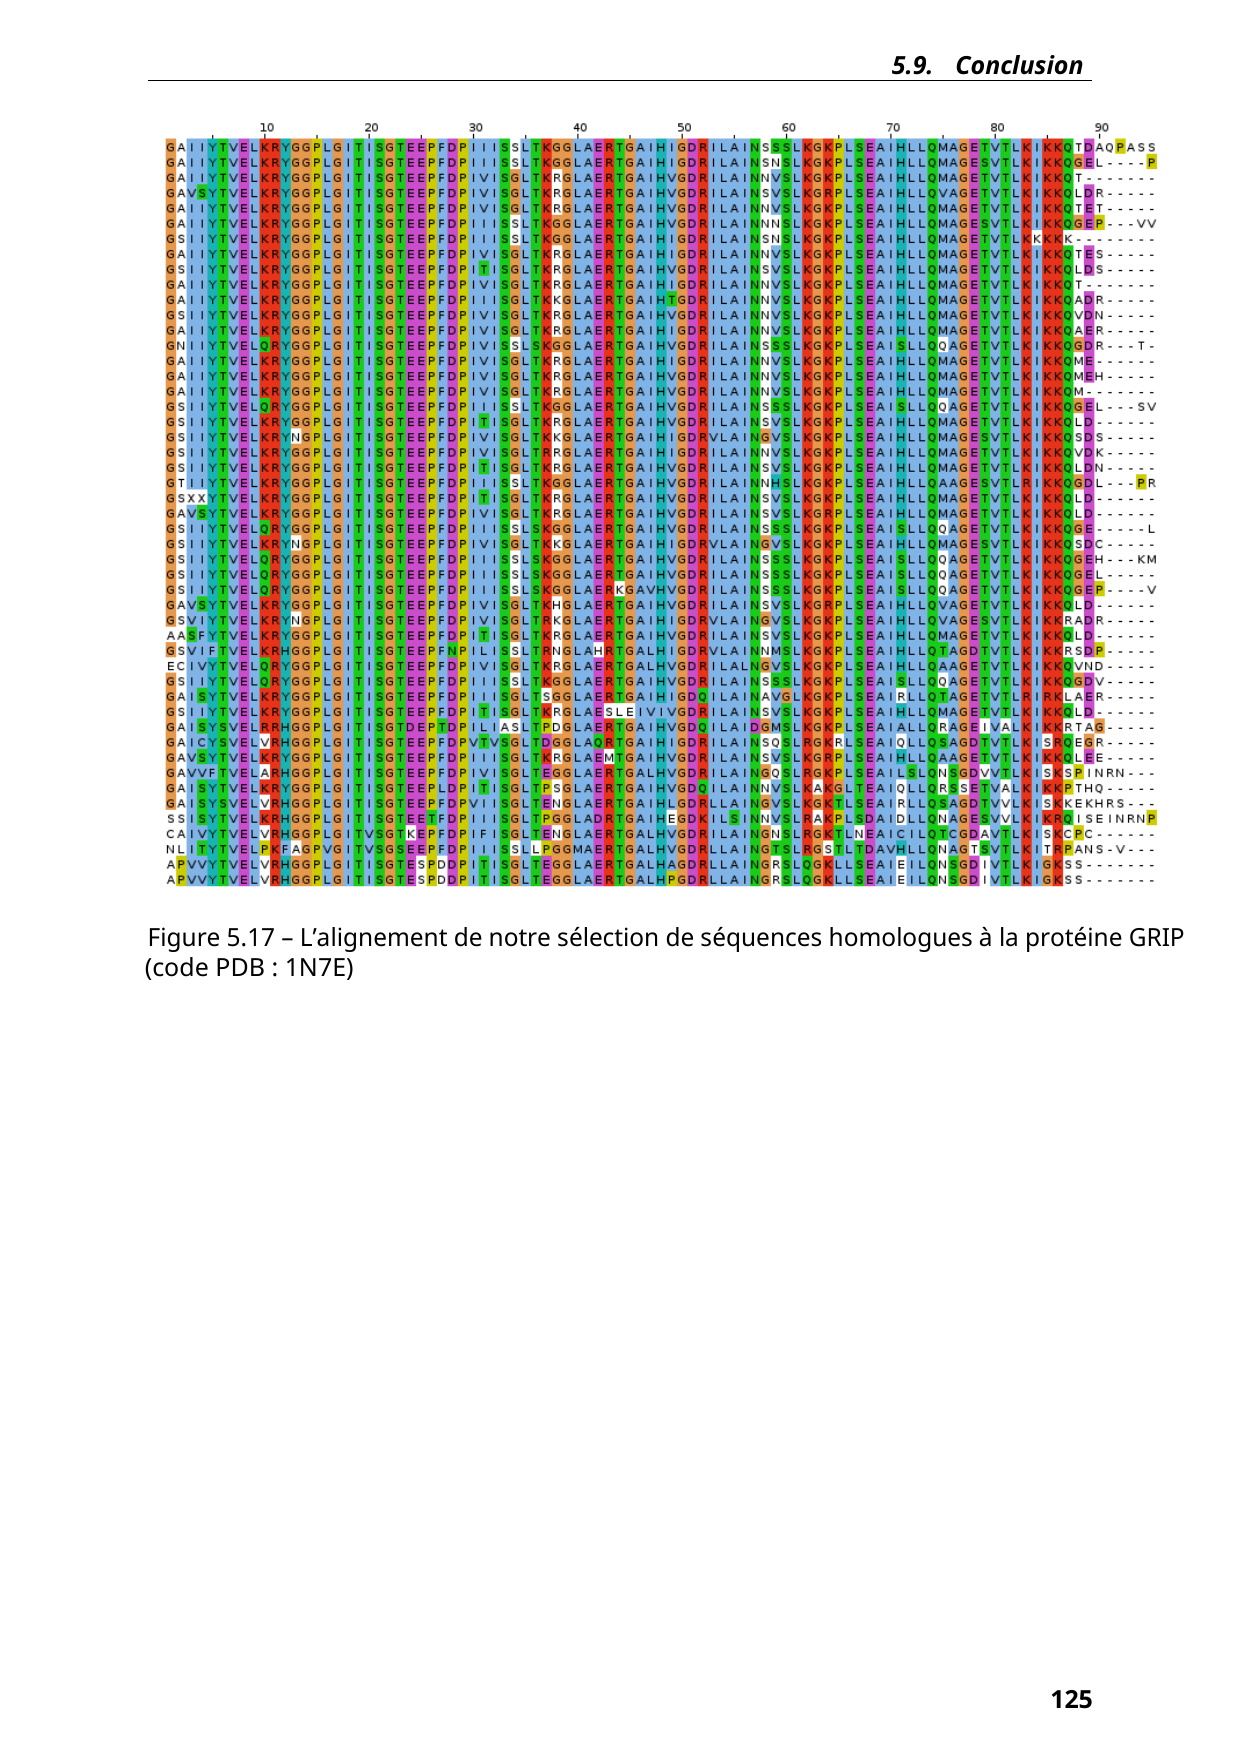

5.9.
Conclusion
Figure 5.17 – L’alignement de notre sélection de séquences homologues à la protéine GRIP
(code PDB : 1N7E)
125